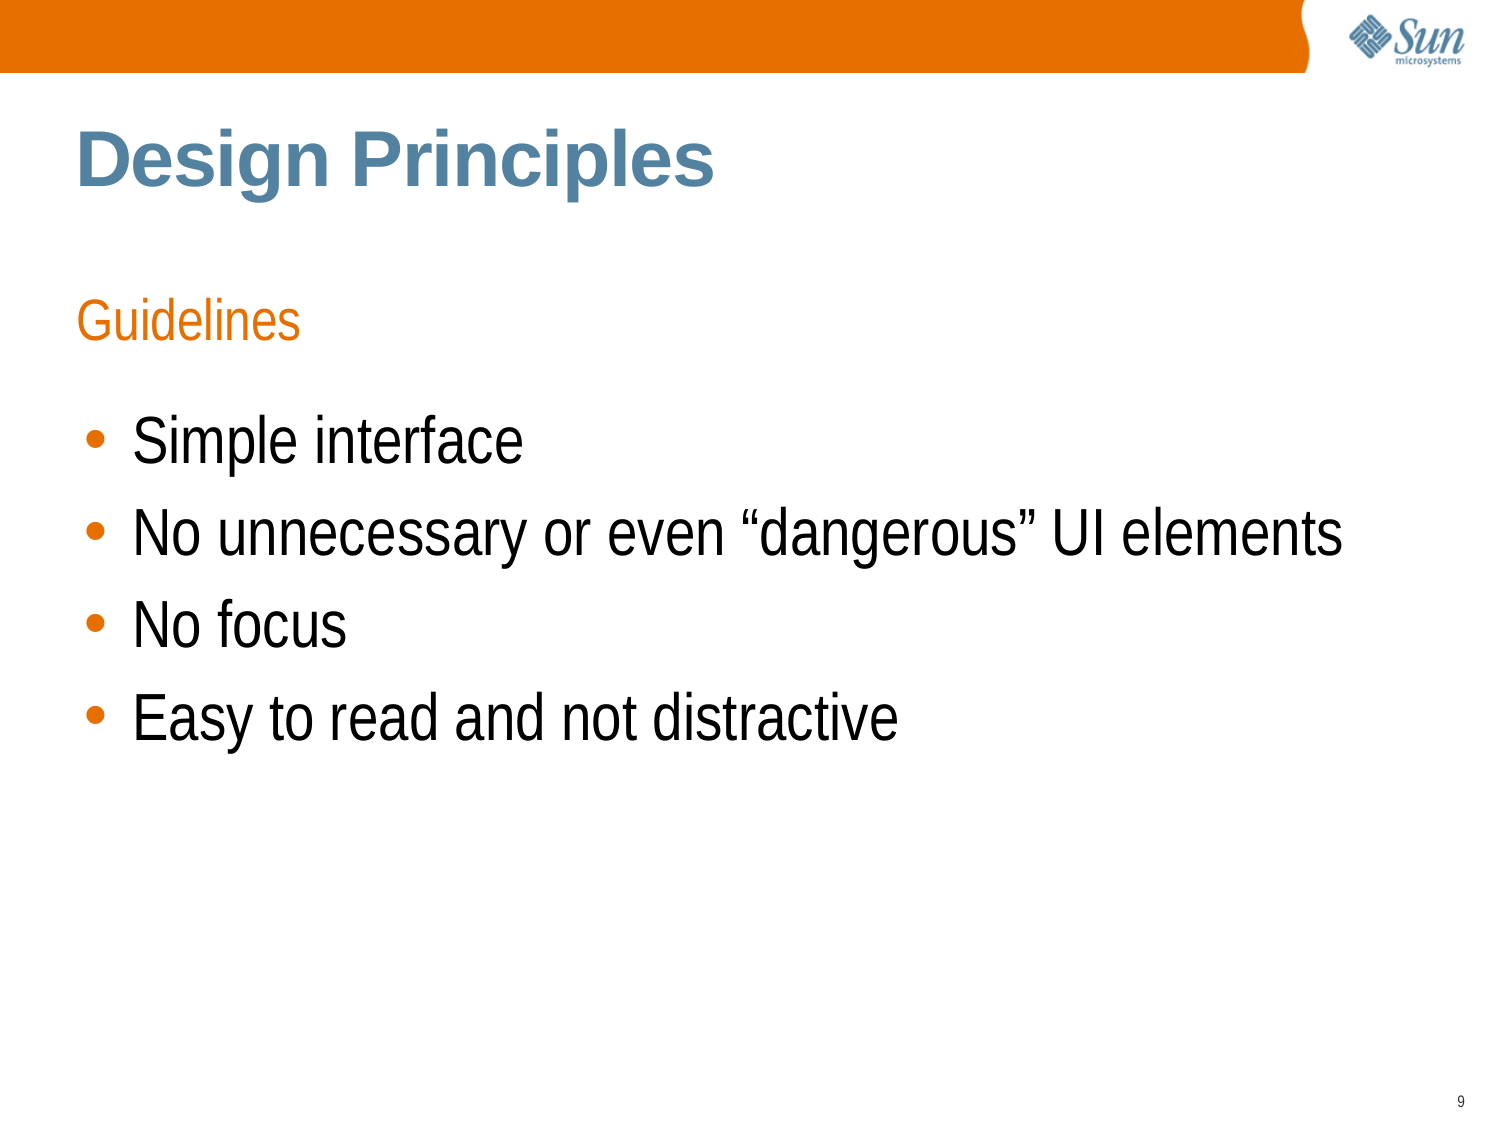

# Design Principles
Guidelines
Simple interface
No unnecessary or even “dangerous” UI elements
No focus
Easy to read and not distractive